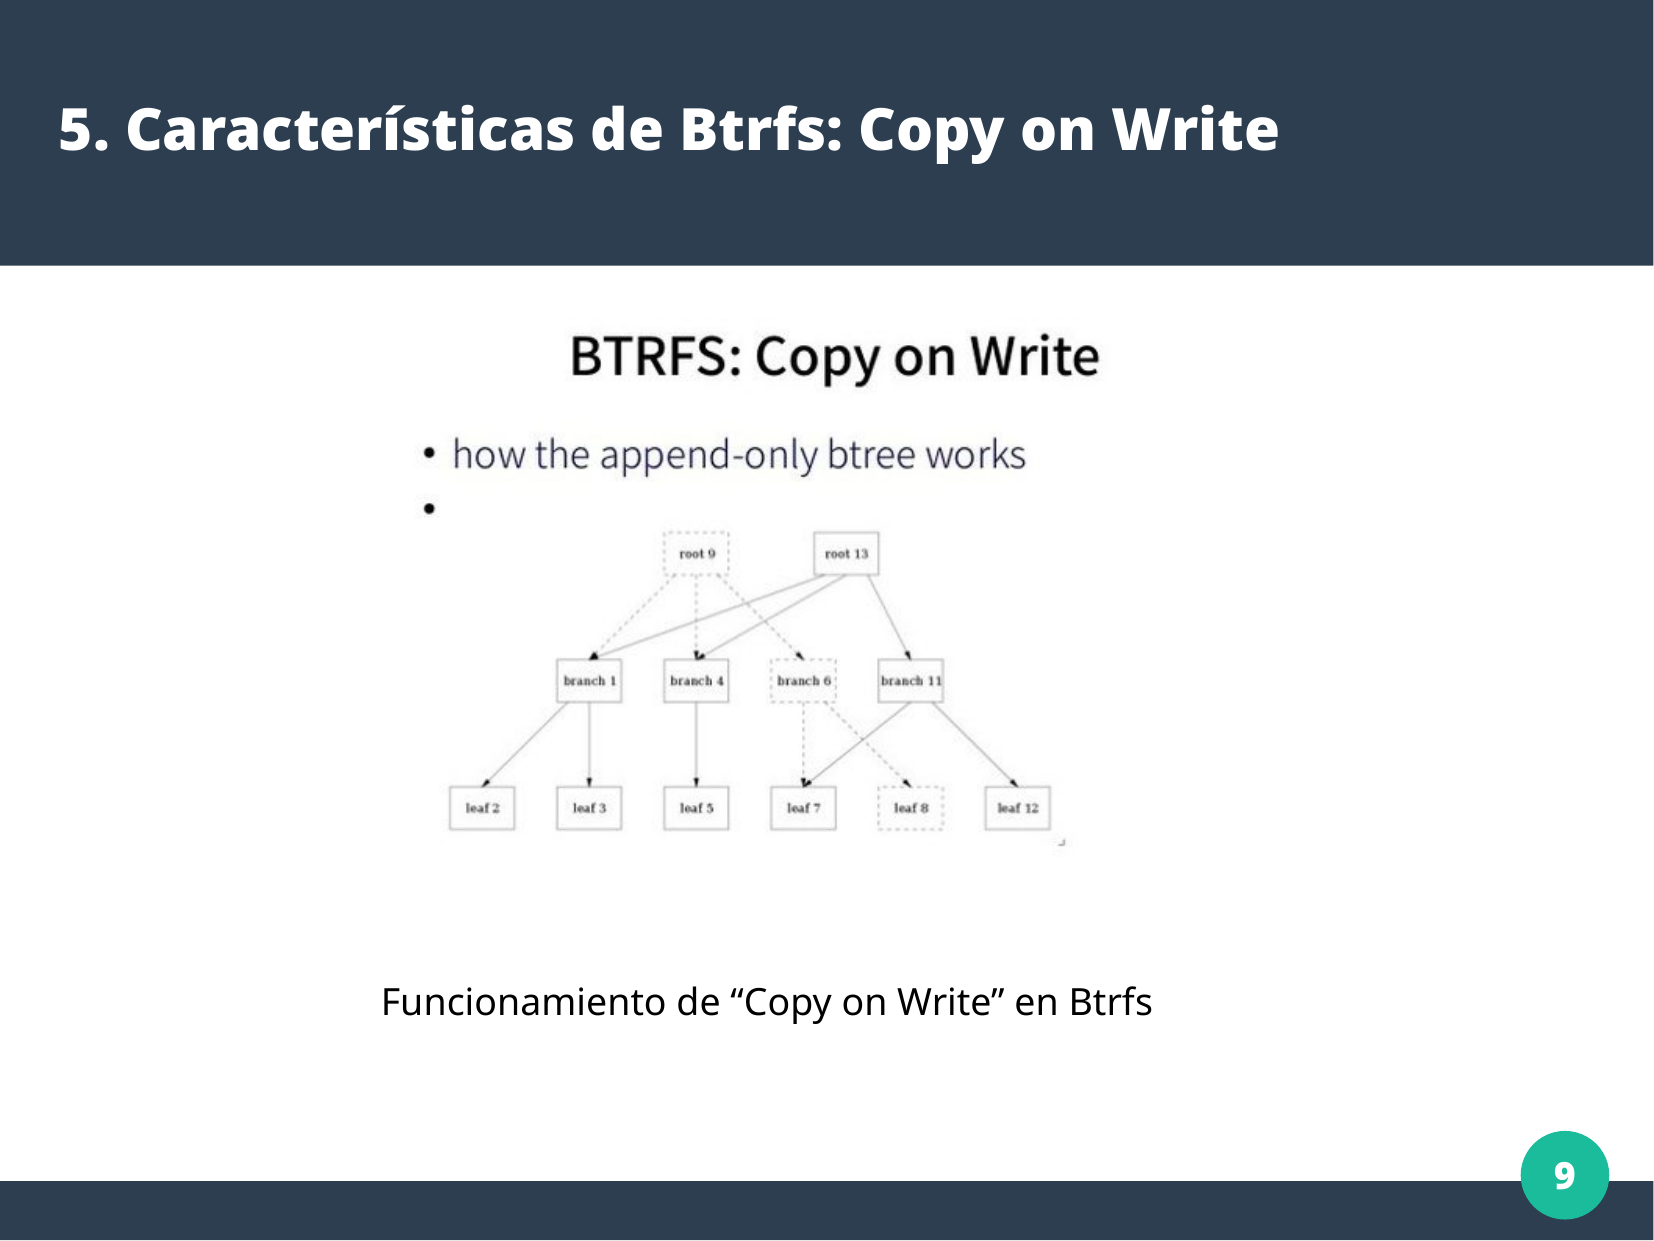

# 5. Características de Btrfs: Copy on Write
Funcionamiento de “Copy on Write” en Btrfs
9